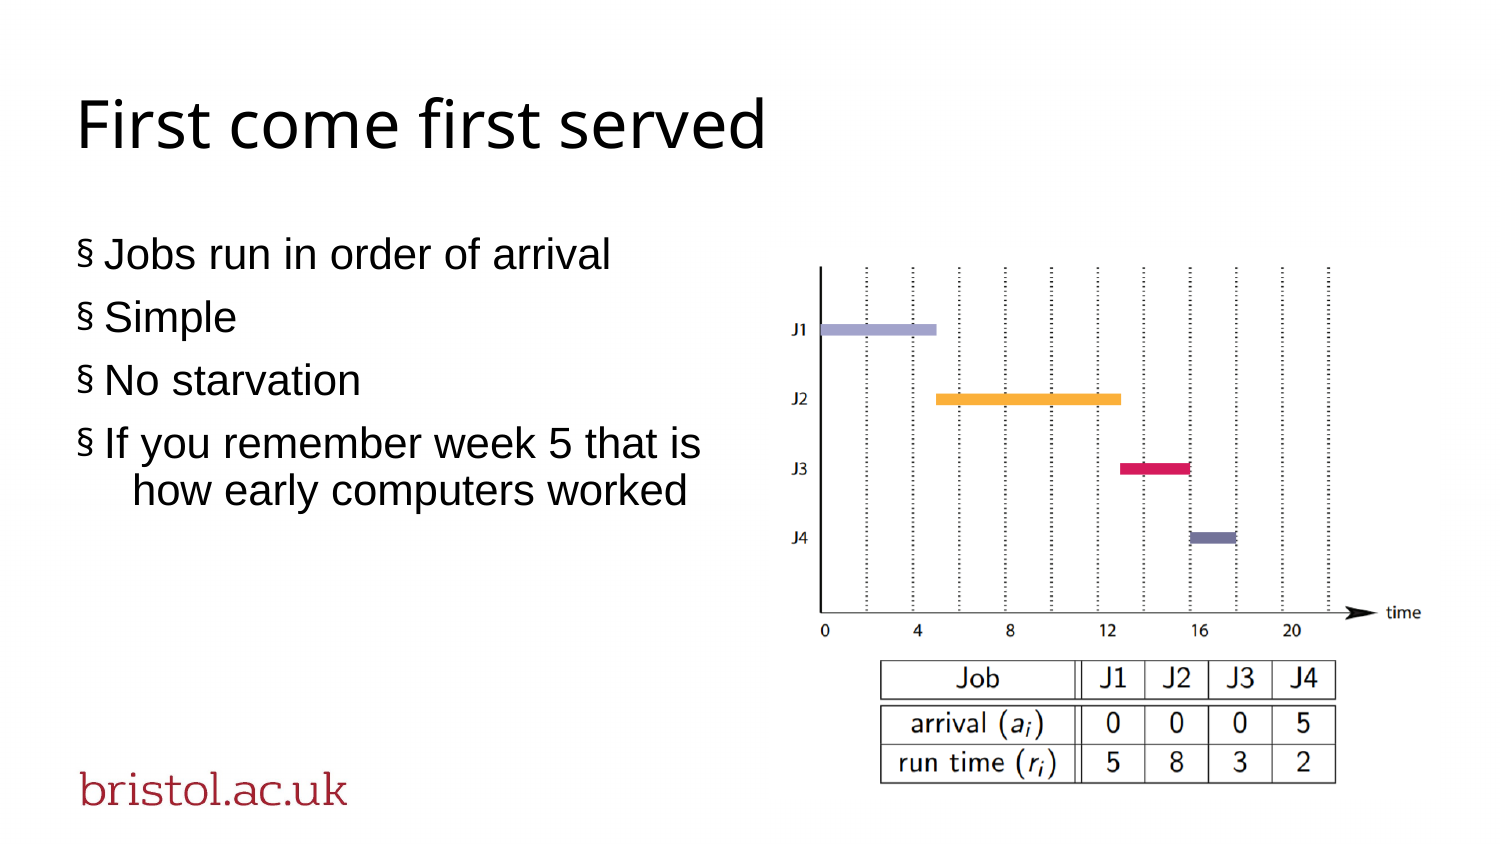

# First come first served
Jobs run in order of arrival
Simple
No starvation
If you remember week 5 that is
how early computers worked